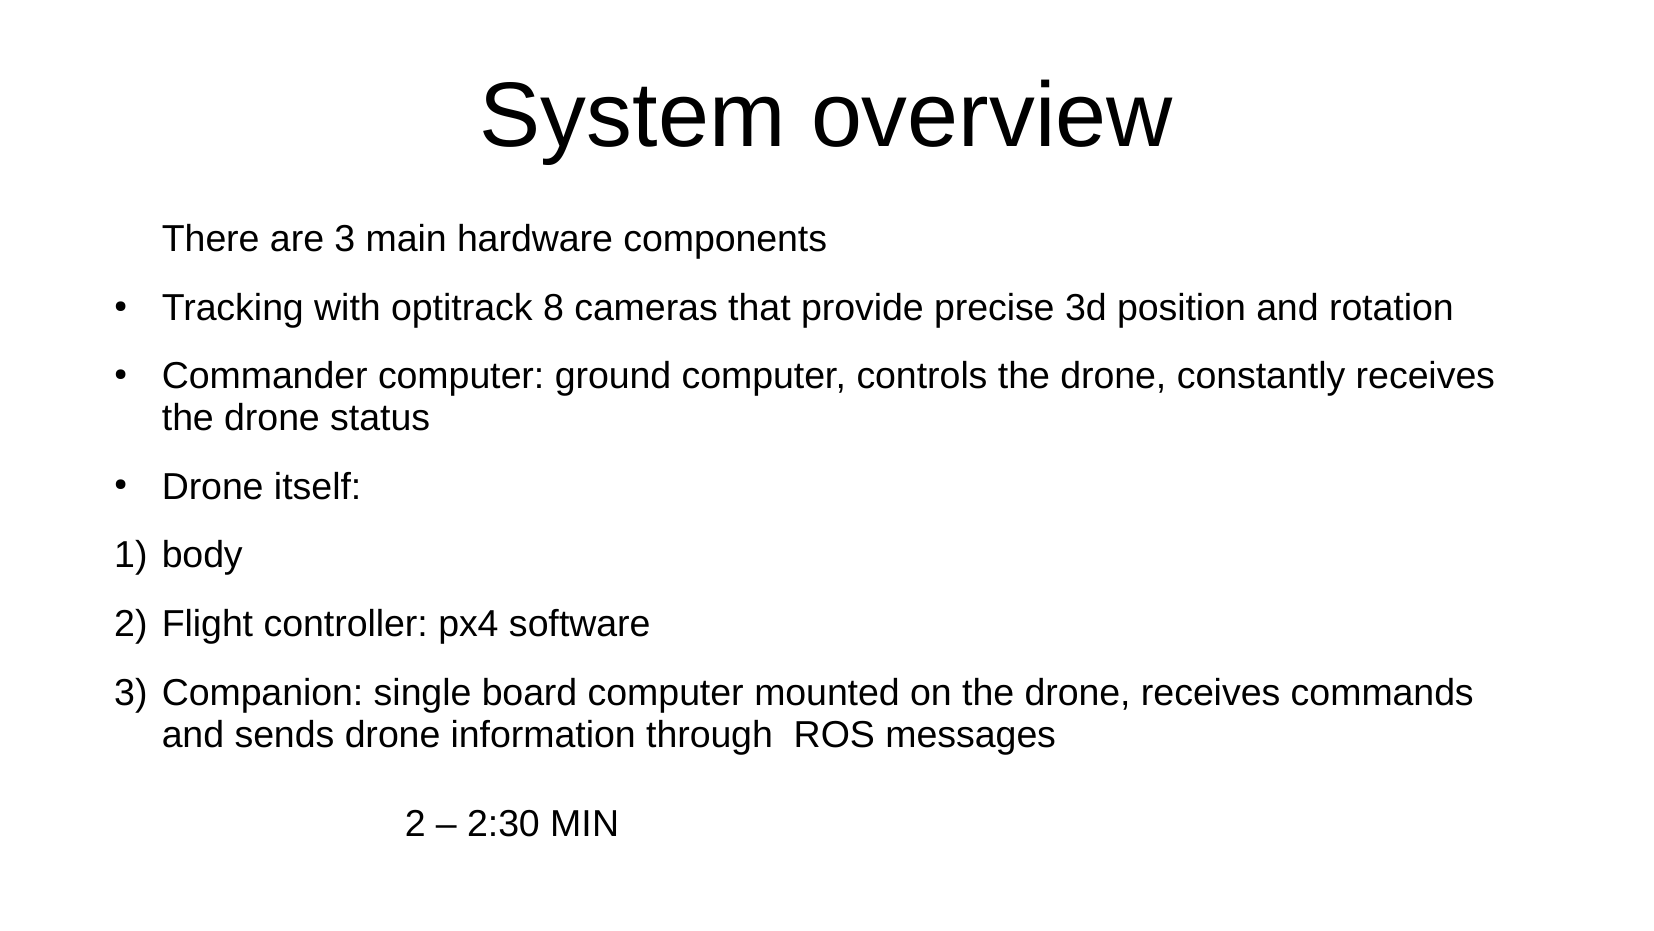

# System overview
There are 3 main hardware components
Tracking with optitrack 8 cameras that provide precise 3d position and rotation
Commander computer: ground computer, controls the drone, constantly receives the drone status
Drone itself:
body
Flight controller: px4 software
Companion: single board computer mounted on the drone, receives commands and sends drone information through ROS messages
2 – 2:30 MIN